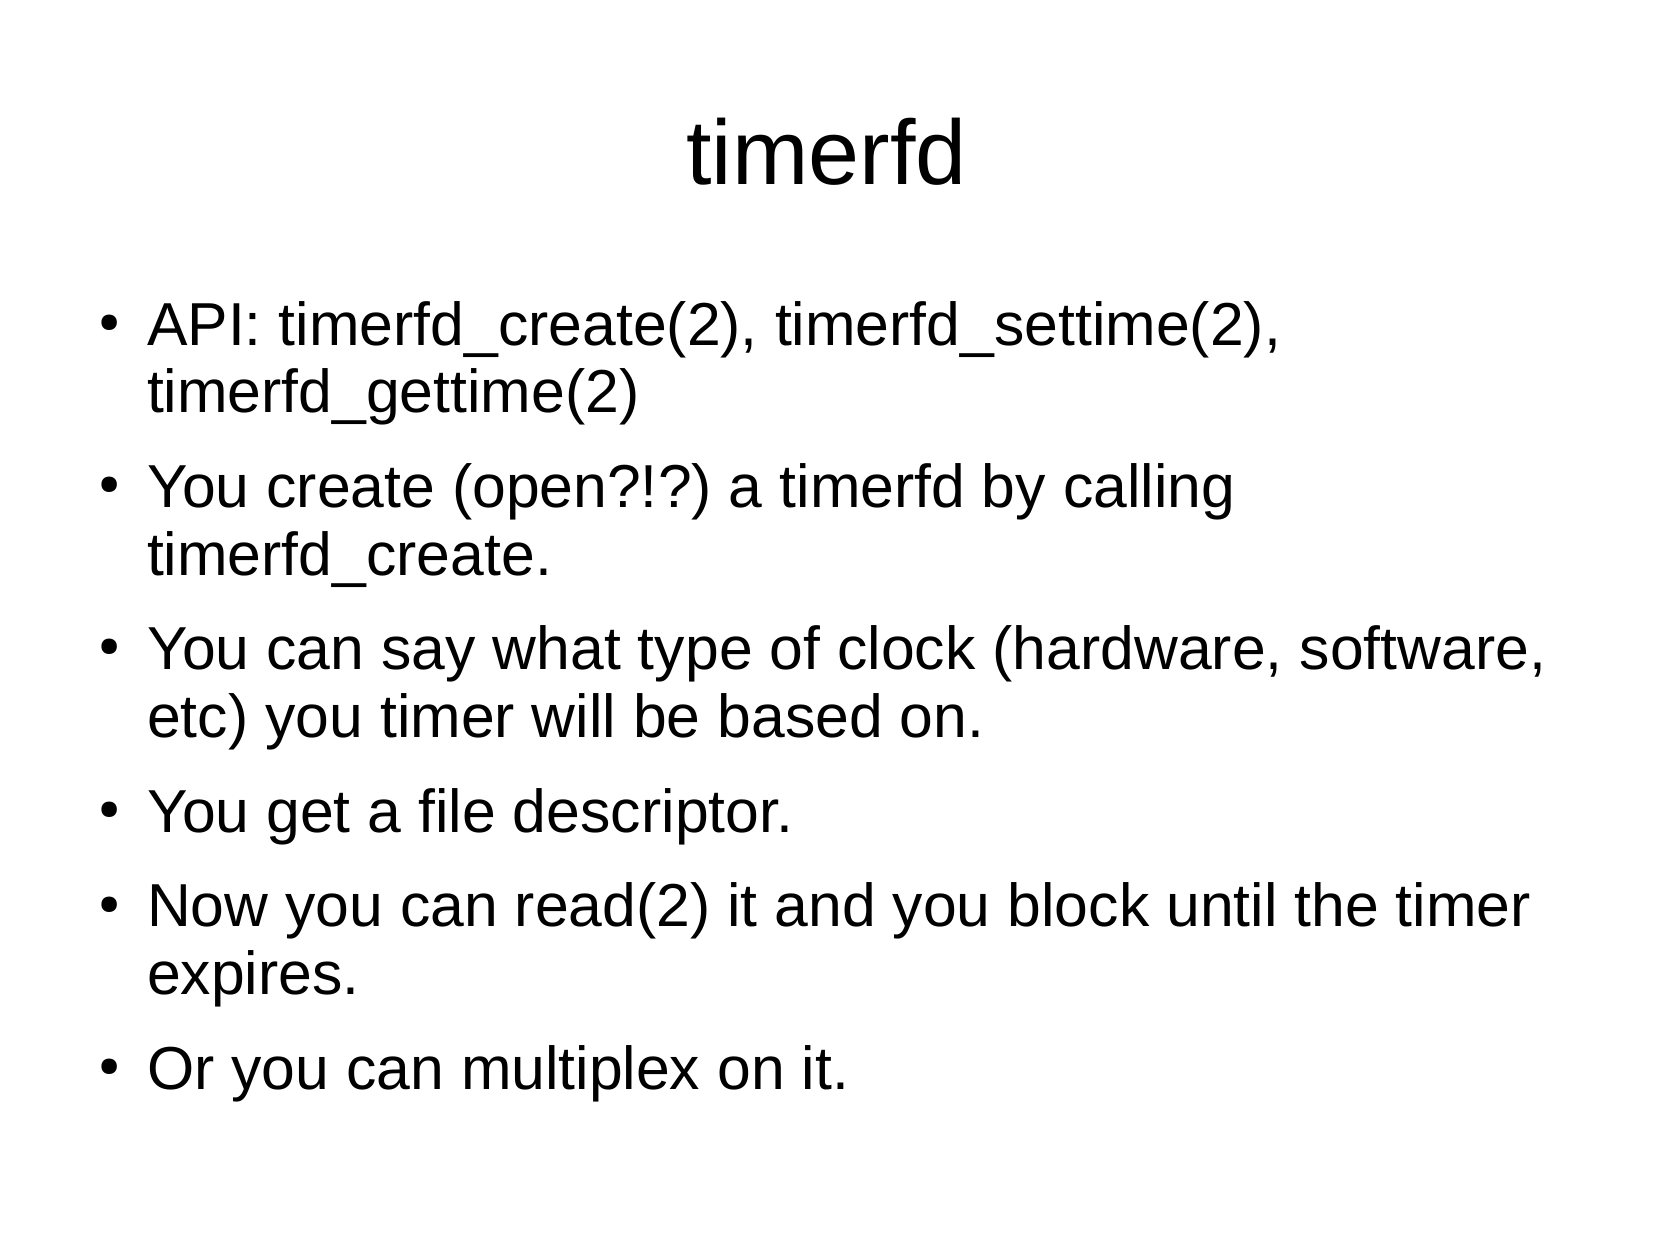

# timerfd
API: timerfd_create(2), timerfd_settime(2), timerfd_gettime(2)
You create (open?!?) a timerfd by calling timerfd_create.
You can say what type of clock (hardware, software, etc) you timer will be based on.
You get a file descriptor.
Now you can read(2) it and you block until the timer expires.
Or you can multiplex on it.